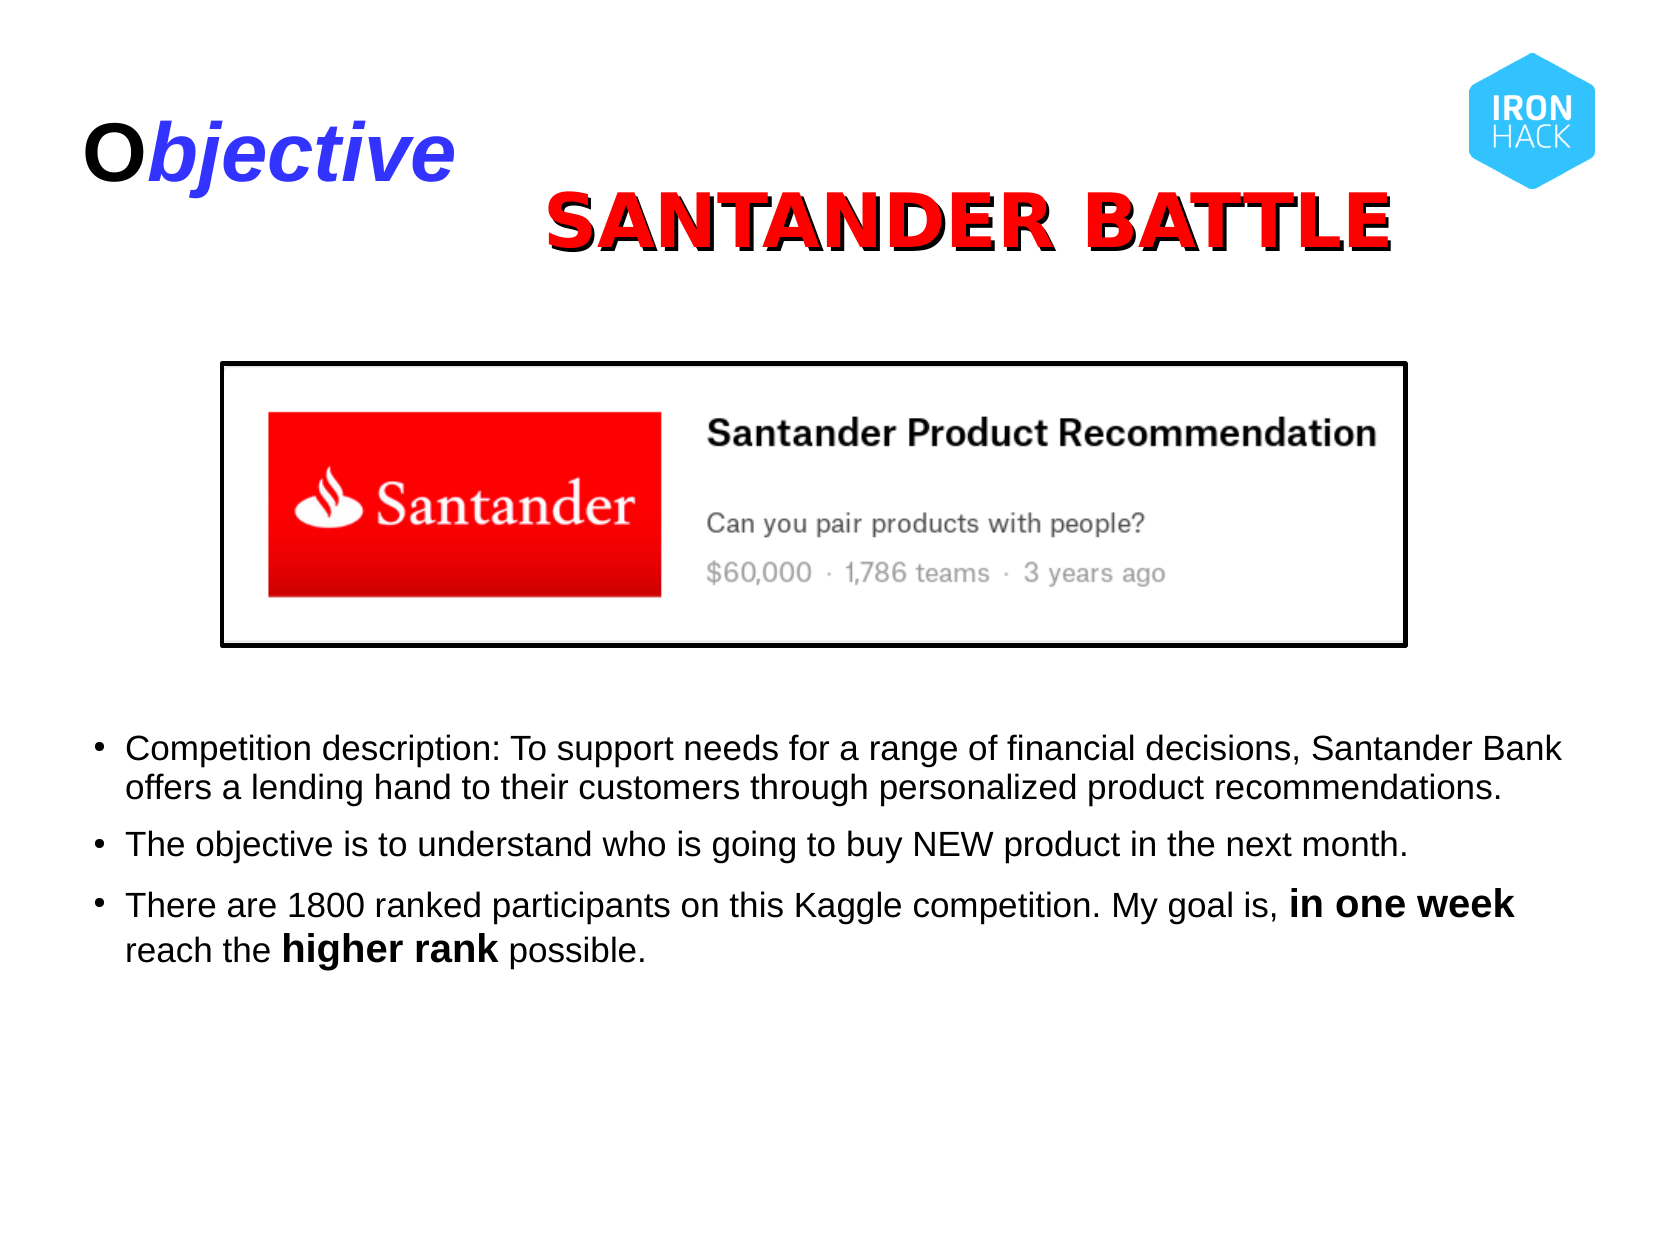

# Objective
SANTANDER BATTLE
Competition description: To support needs for a range of financial decisions, Santander Bank offers a lending hand to their customers through personalized product recommendations.
The objective is to understand who is going to buy NEW product in the next month.
There are 1800 ranked participants on this Kaggle competition. My goal is, in one week reach the higher rank possible.